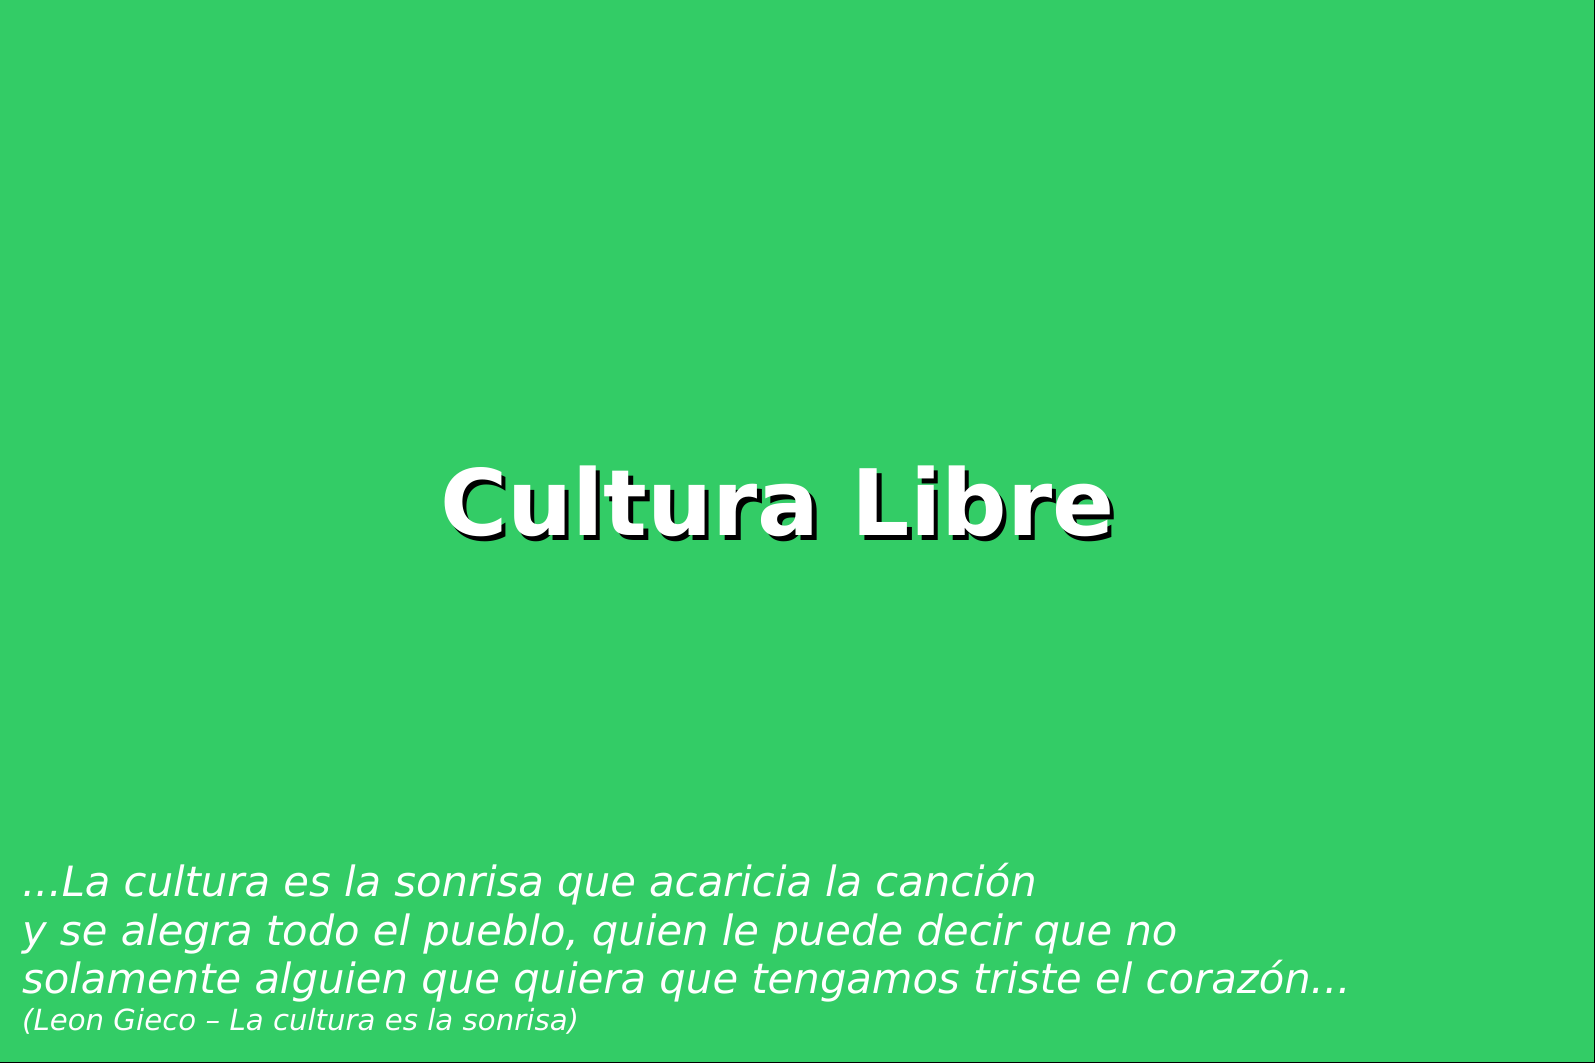

Cultura Libre
...La cultura es la sonrisa que acaricia la canción
y se alegra todo el pueblo, quien le puede decir que no
solamente alguien que quiera que tengamos triste el corazón...
(Leon Gieco – La cultura es la sonrisa)
28